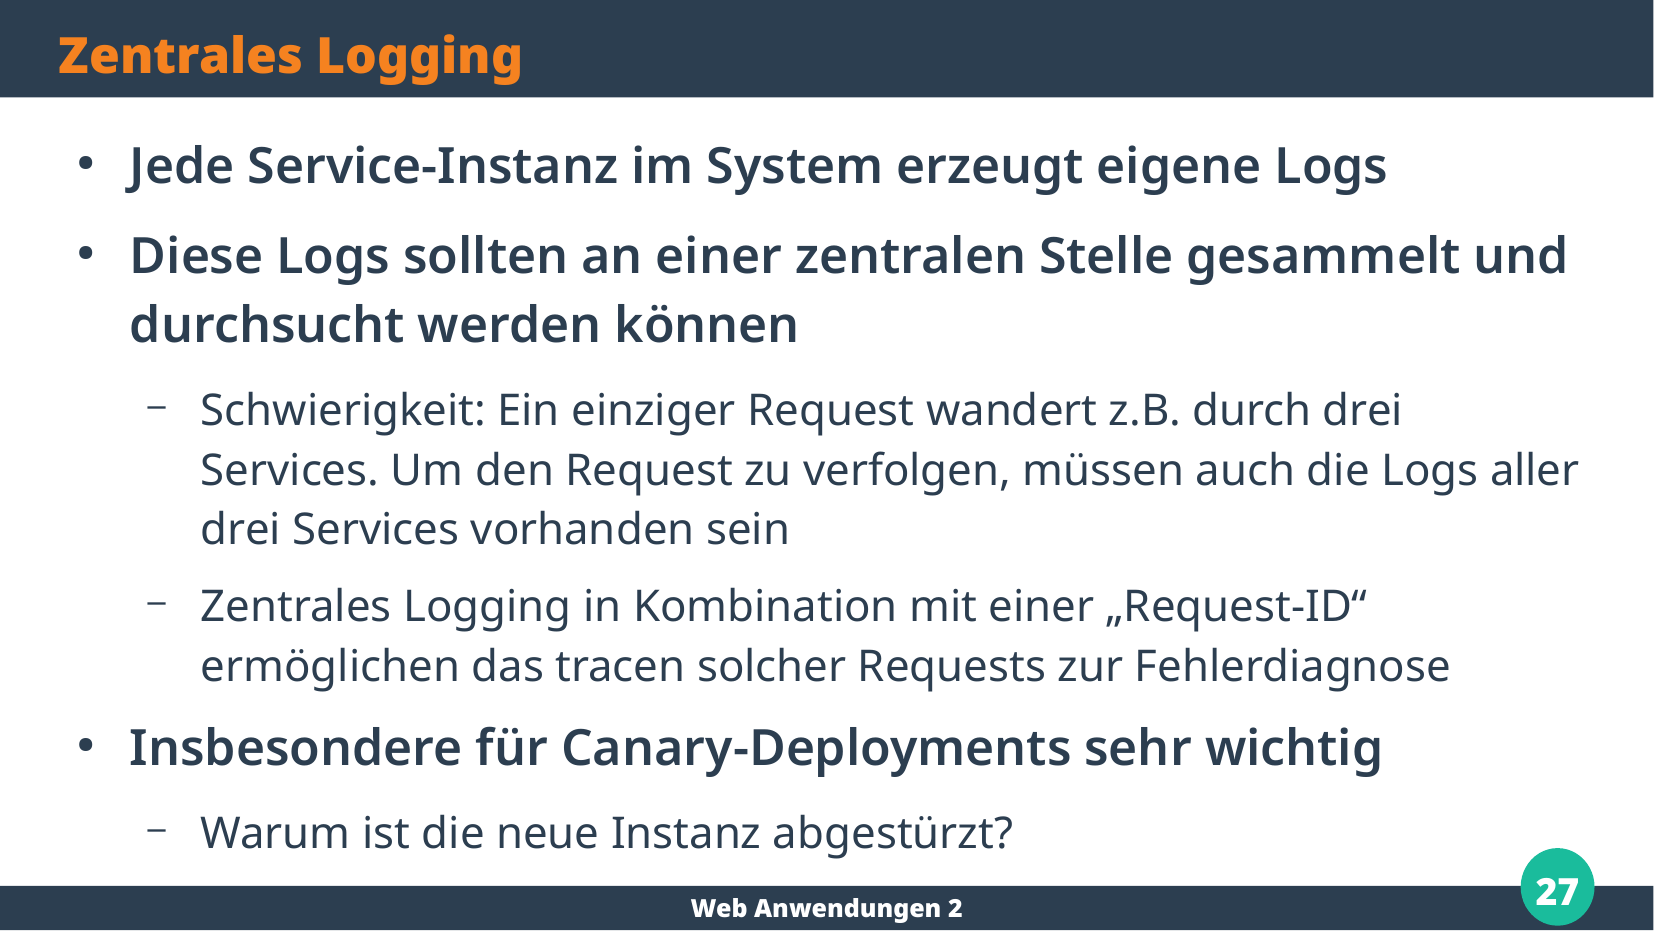

# Zentrales Logging
Jede Service-Instanz im System erzeugt eigene Logs
Diese Logs sollten an einer zentralen Stelle gesammelt und durchsucht werden können
Schwierigkeit: Ein einziger Request wandert z.B. durch drei Services. Um den Request zu verfolgen, müssen auch die Logs aller drei Services vorhanden sein
Zentrales Logging in Kombination mit einer „Request-ID“ ermöglichen das tracen solcher Requests zur Fehlerdiagnose
Insbesondere für Canary-Deployments sehr wichtig
Warum ist die neue Instanz abgestürzt?
27